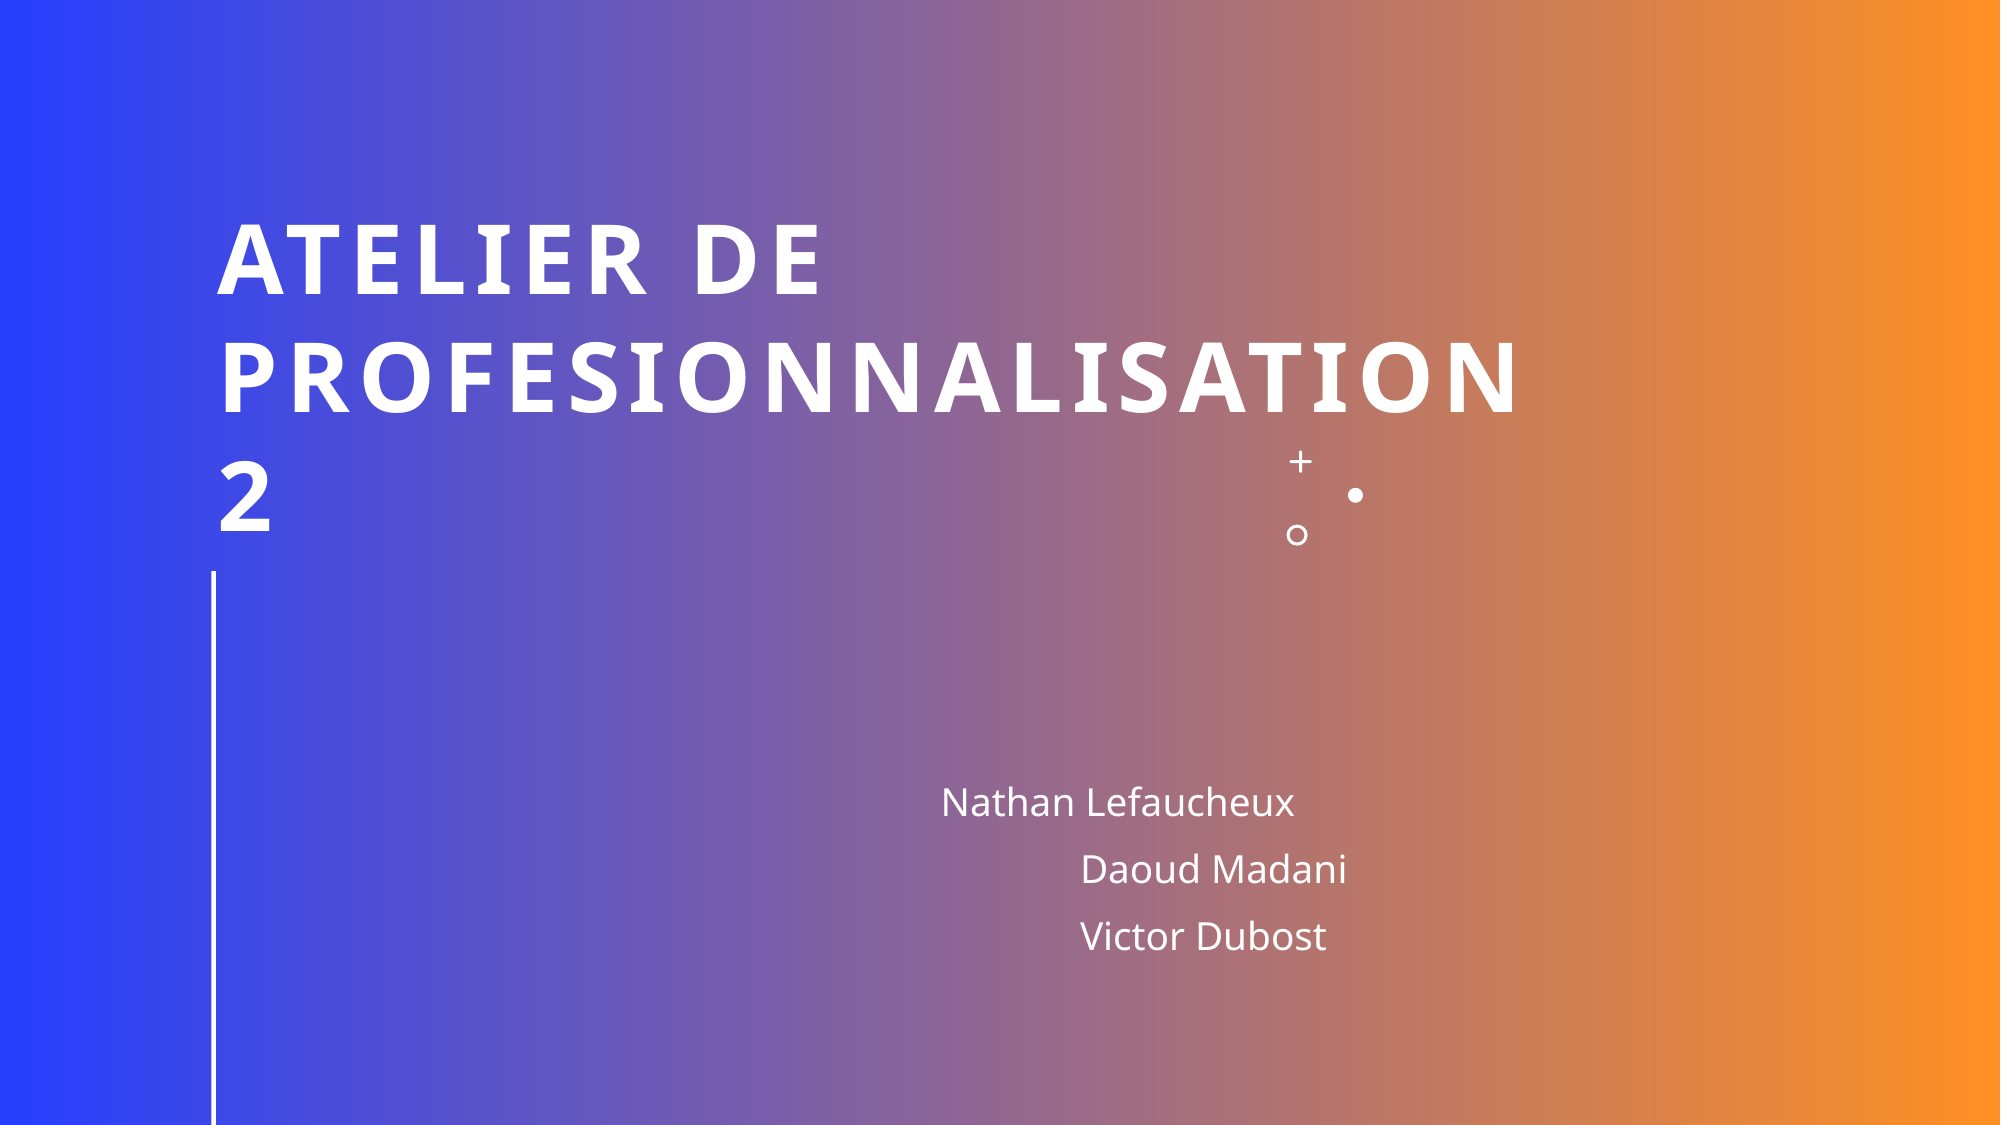

# Atelier de profesionnalisation 2
Nathan Lefaucheux
Daoud Madani
Victor Dubost